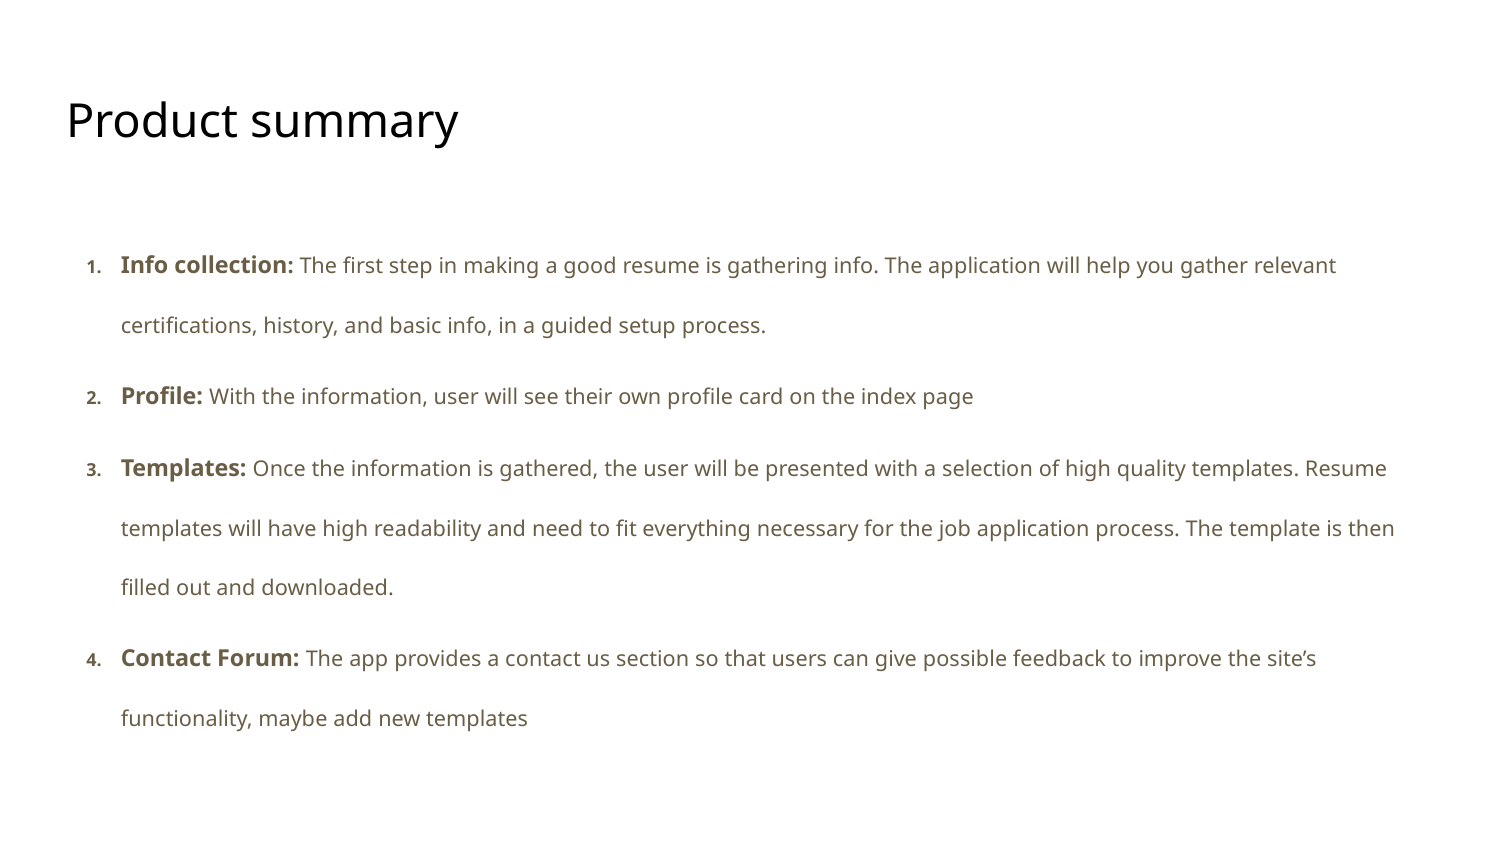

# Product summary
Info collection: The first step in making a good resume is gathering info. The application will help you gather relevant certifications, history, and basic info, in a guided setup process.
Profile: With the information, user will see their own profile card on the index page
Templates: Once the information is gathered, the user will be presented with a selection of high quality templates. Resume templates will have high readability and need to fit everything necessary for the job application process. The template is then filled out and downloaded.
Contact Forum: The app provides a contact us section so that users can give possible feedback to improve the site’s functionality, maybe add new templates